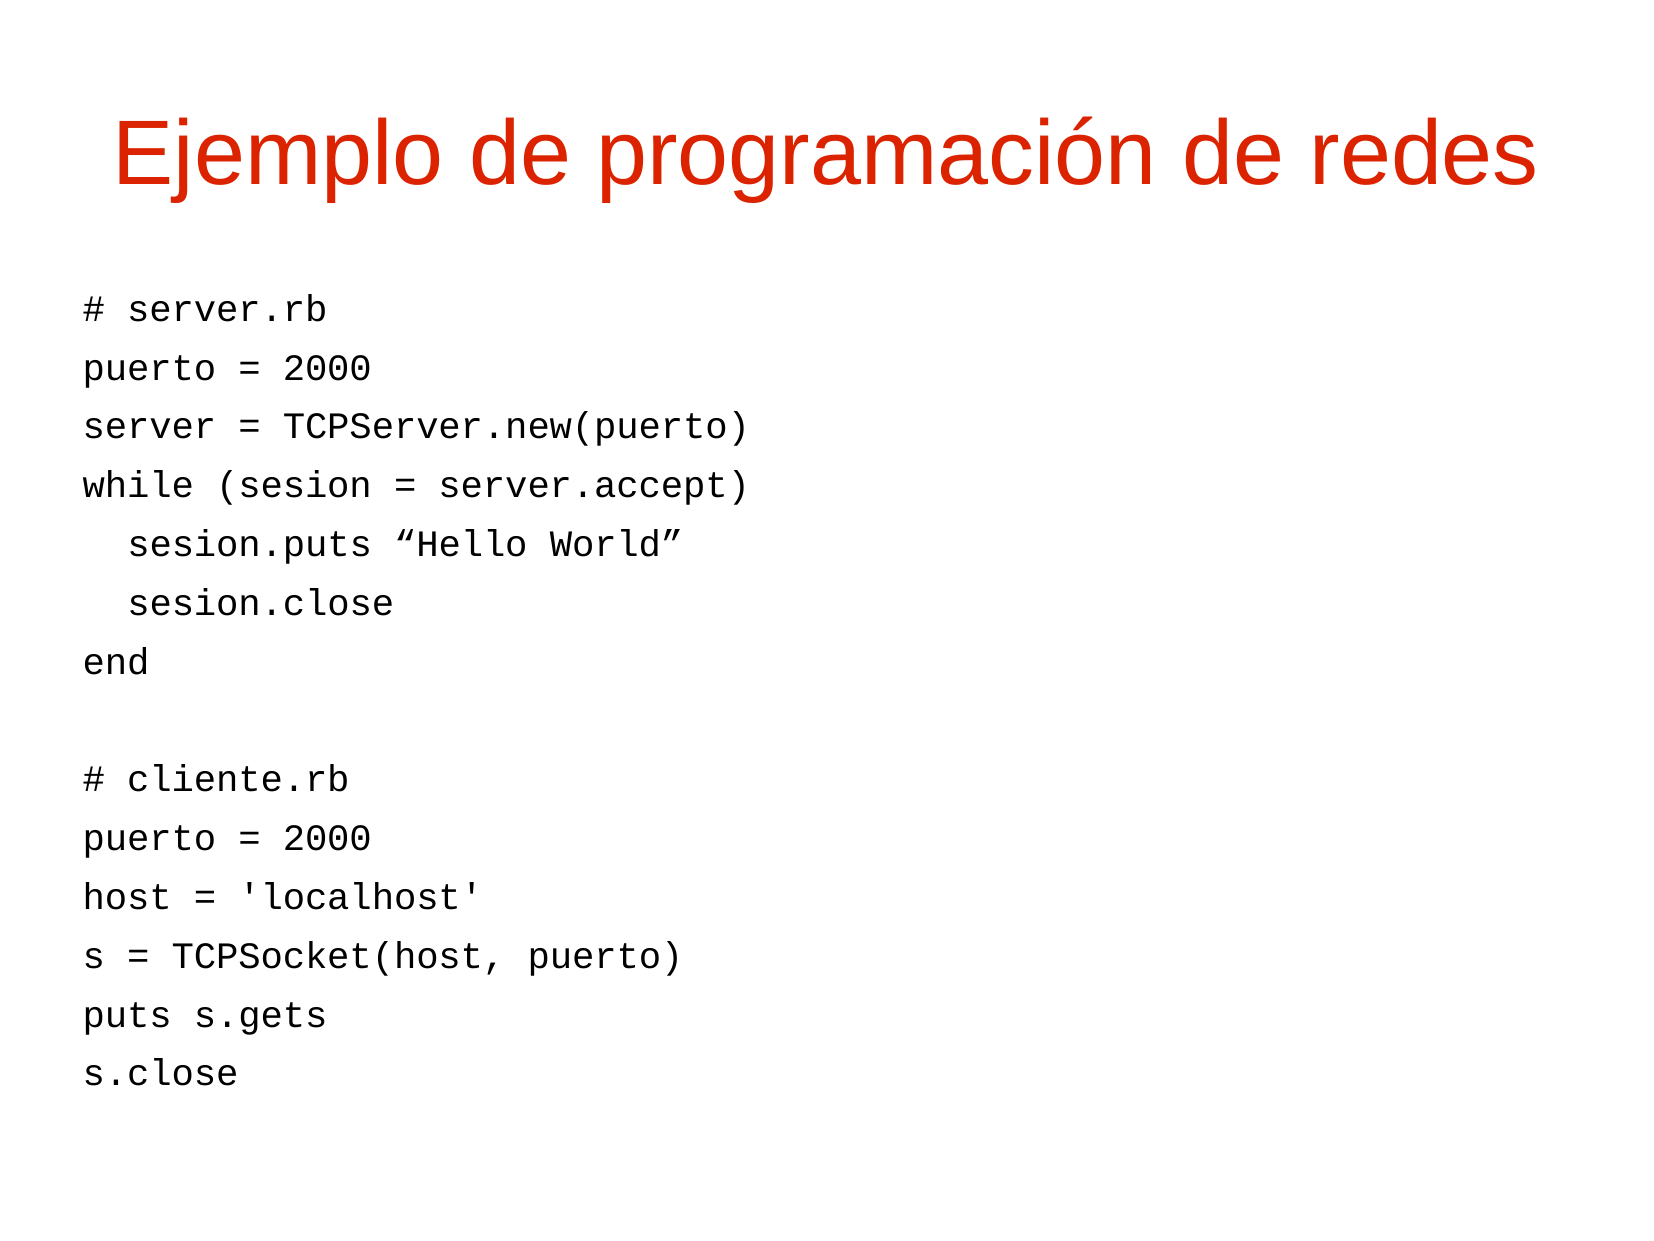

# Ejemplo de programación de redes
# server.rb
puerto = 2000
server = TCPServer.new(puerto)
while (sesion = server.accept)
 sesion.puts “Hello World”
 sesion.close
end
# cliente.rb
puerto = 2000
host = 'localhost'
s = TCPSocket(host, puerto)
puts s.gets
s.close